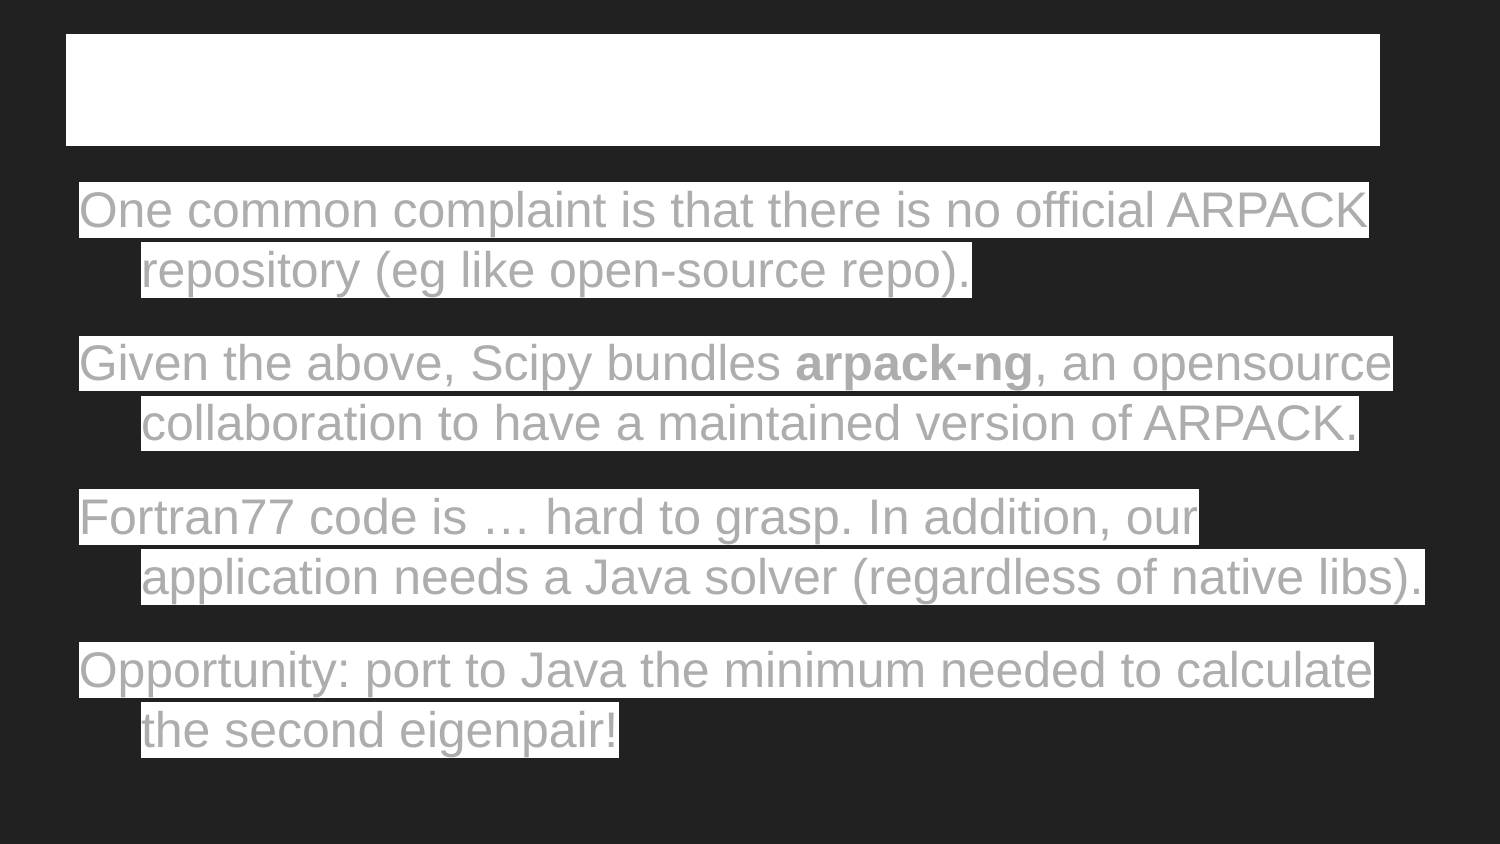

# Scope: port ARPACK to Java!
One common complaint is that there is no official ARPACK repository (eg like open-source repo).
Given the above, Scipy bundles arpack-ng, an opensource collaboration to have a maintained version of ARPACK.
Fortran77 code is … hard to grasp. In addition, our application needs a Java solver (regardless of native libs).
Opportunity: port to Java the minimum needed to calculate the second eigenpair!